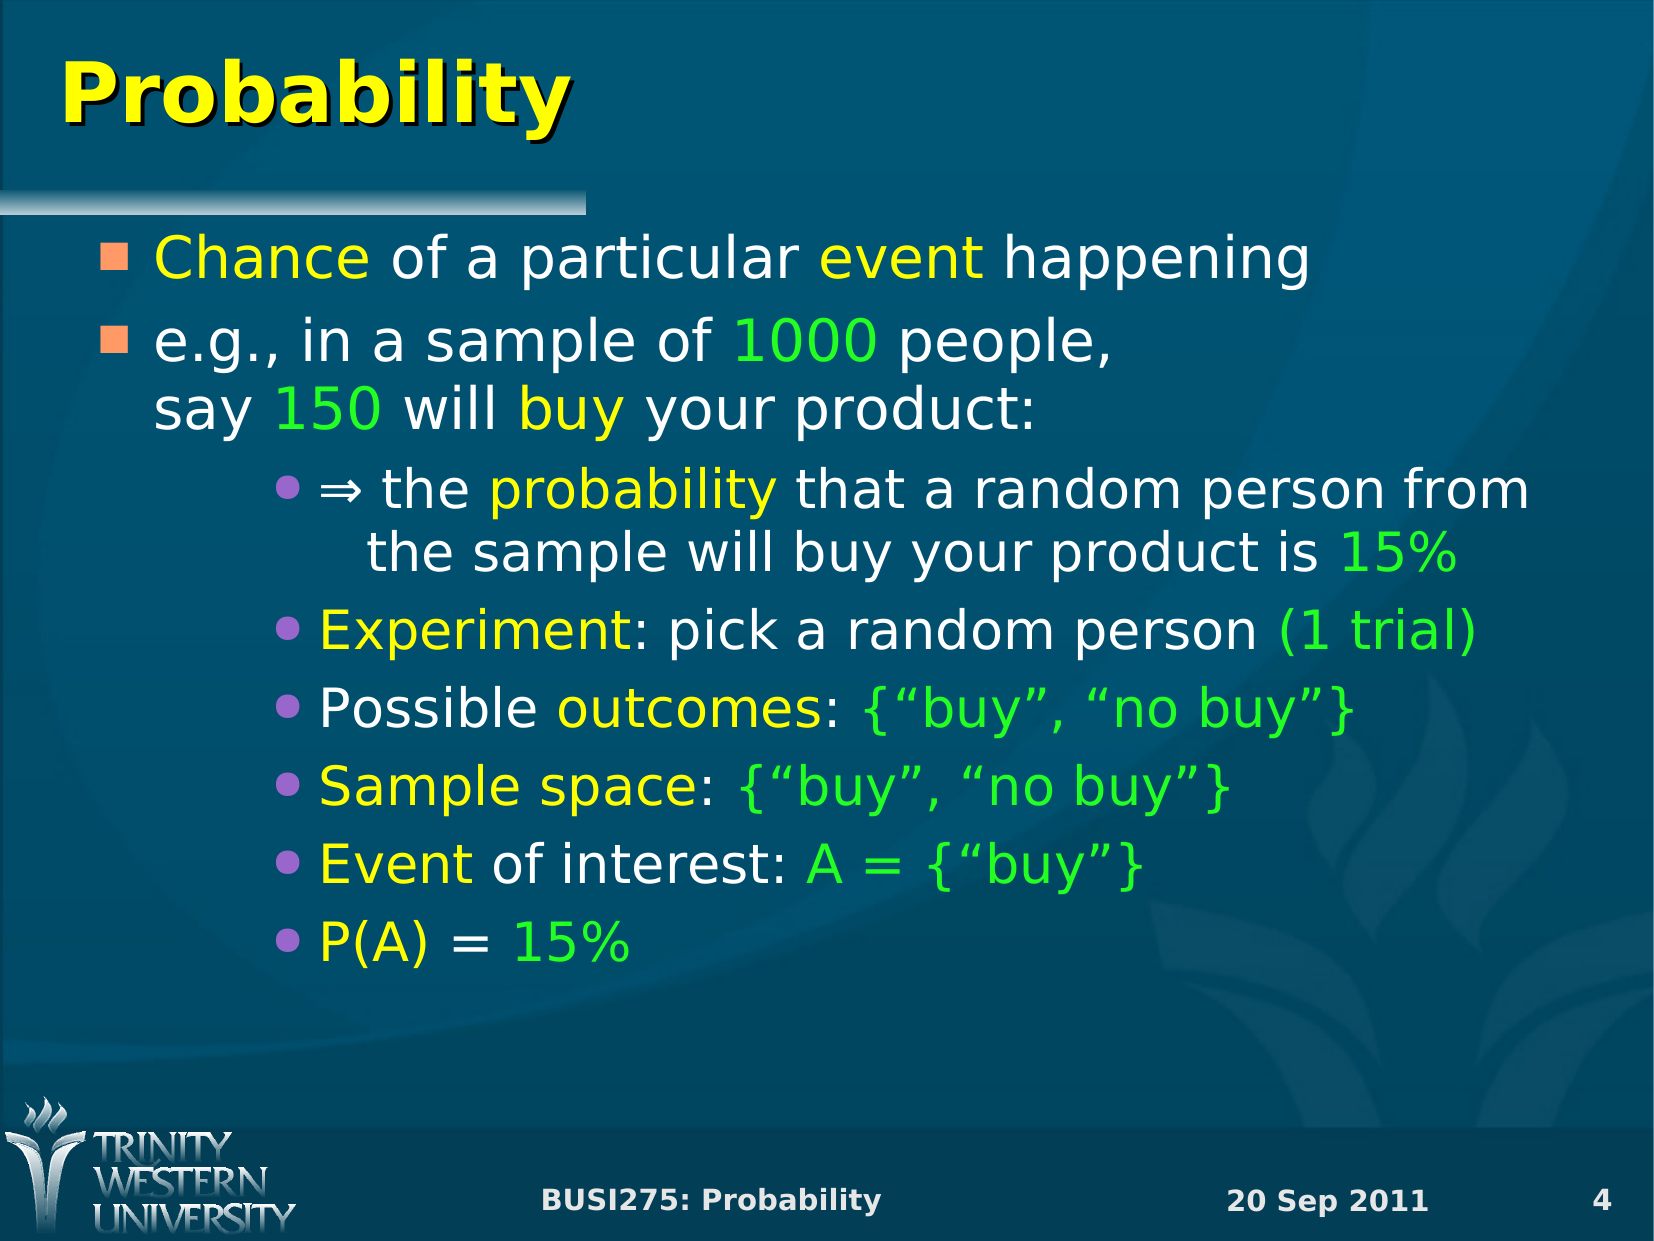

# Probability
Chance of a particular event happening
e.g., in a sample of 1000 people,
say 150 will buy your product:
⇒ the probability that a random person from the sample will buy your product is 15%
Experiment: pick a random person (1 trial)
Possible outcomes: {“buy”, “no buy”}
Sample space: {“buy”, “no buy”}
Event of interest: A = {“buy”}
P(A) = 15%
BUSI275: Probability
20 Sep 2011
4